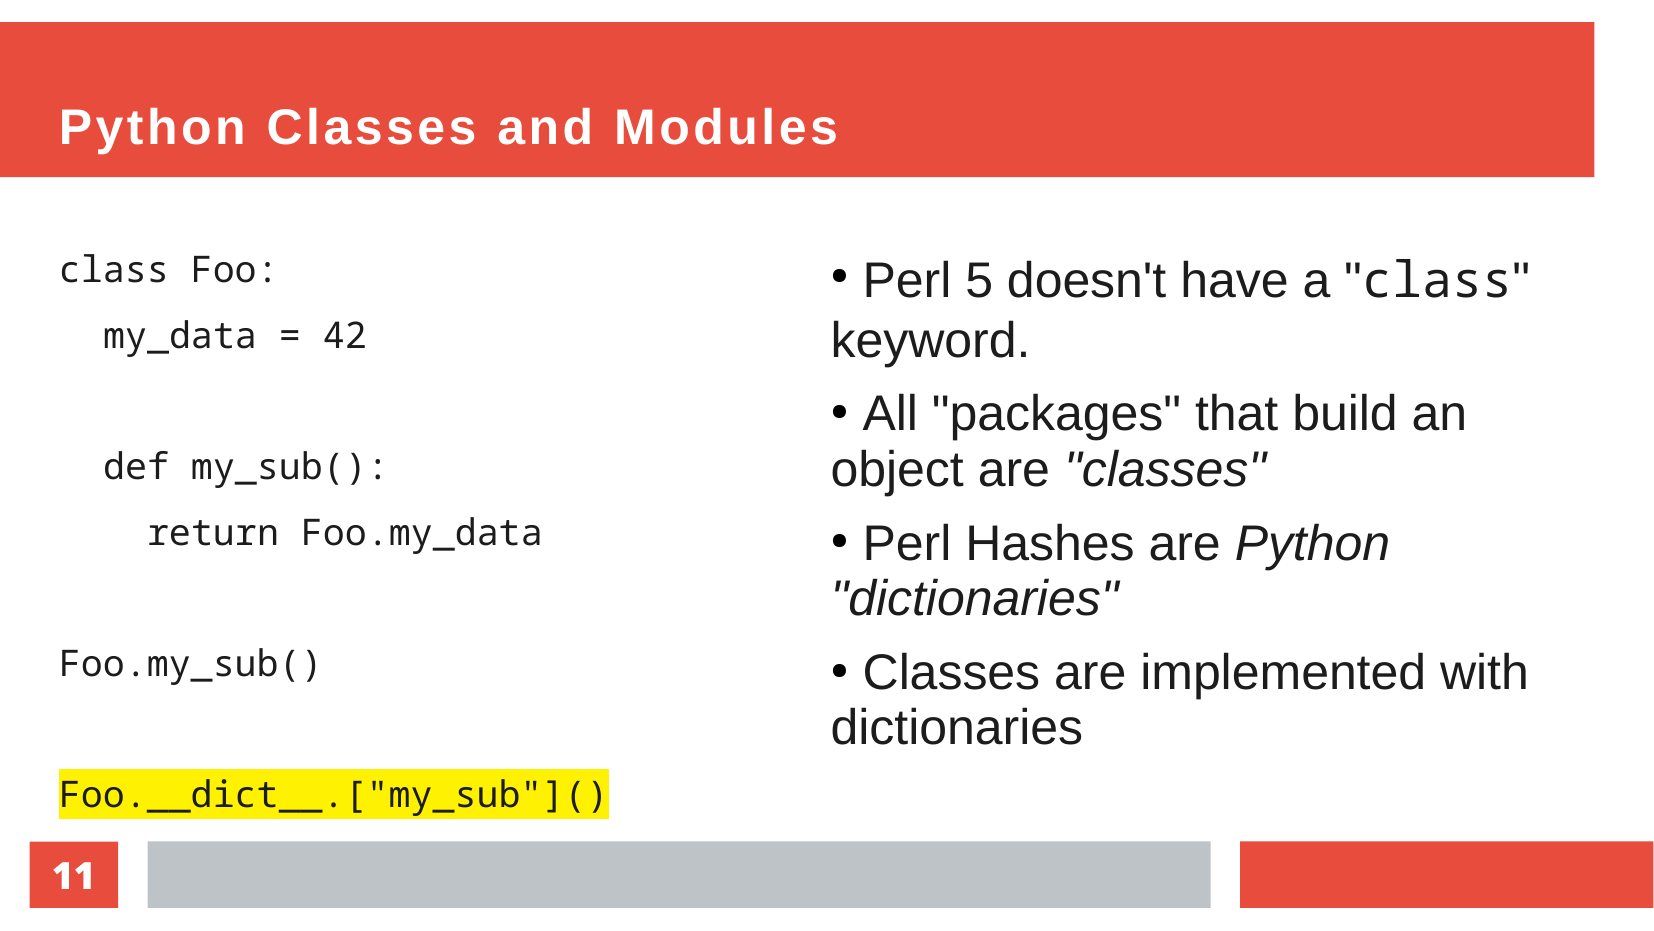

# Python Classes and Modules
class Foo:
 my_data = 42
 def my_sub():
 return Foo.my_data
Foo.my_sub()
Foo.__dict__.["my_sub"]()
 Perl 5 doesn't have a "class" keyword.
 All "packages" that build an object are "classes"
 Perl Hashes are Python "dictionaries"
 Classes are implemented with dictionaries
11